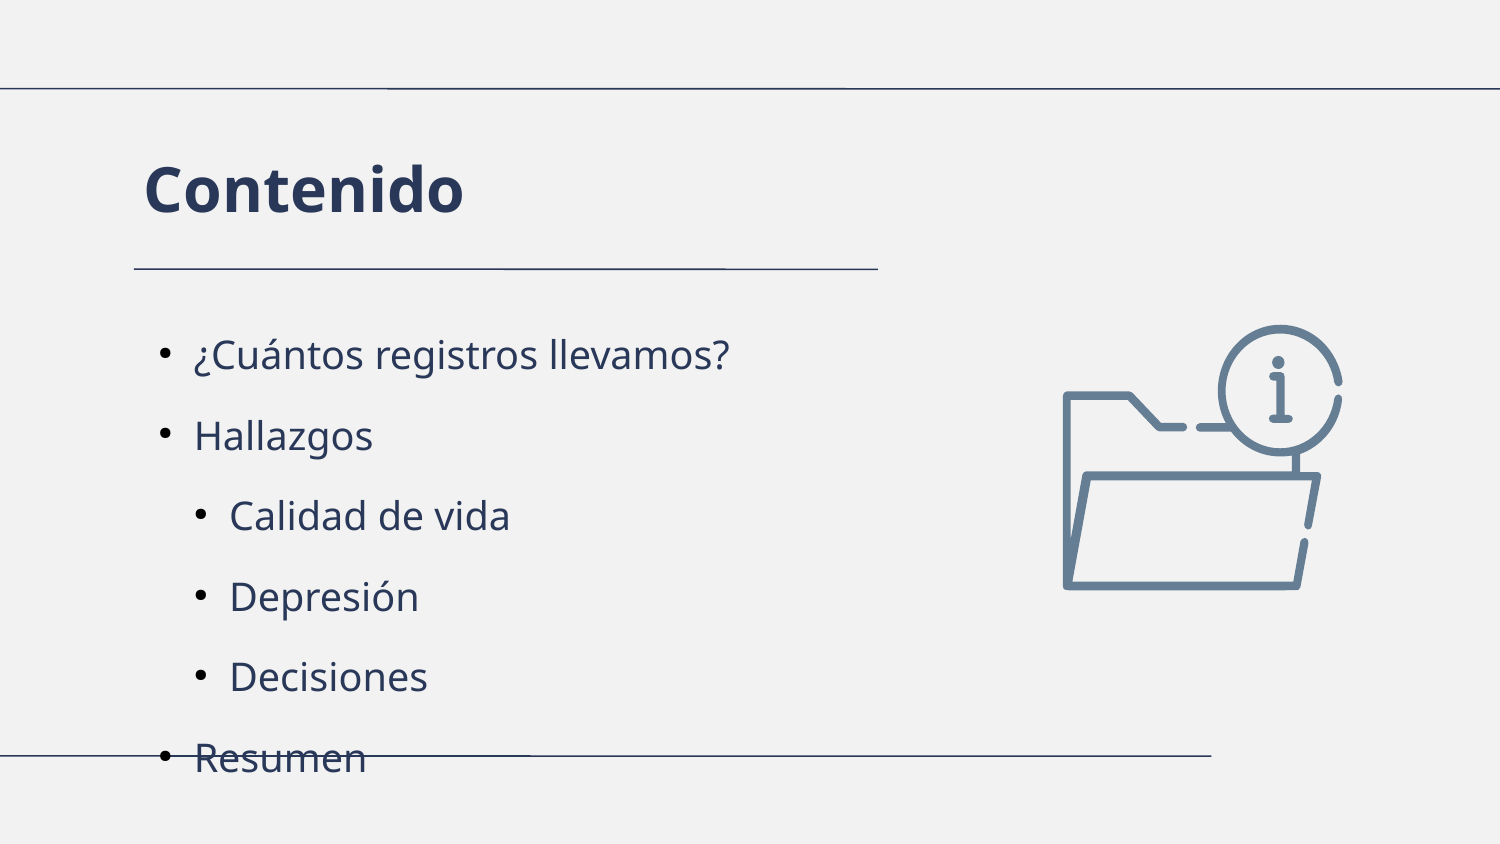

Contenido
# ¿Cuántos registros llevamos?
Hallazgos
Calidad de vida
Depresión
Decisiones
Resumen